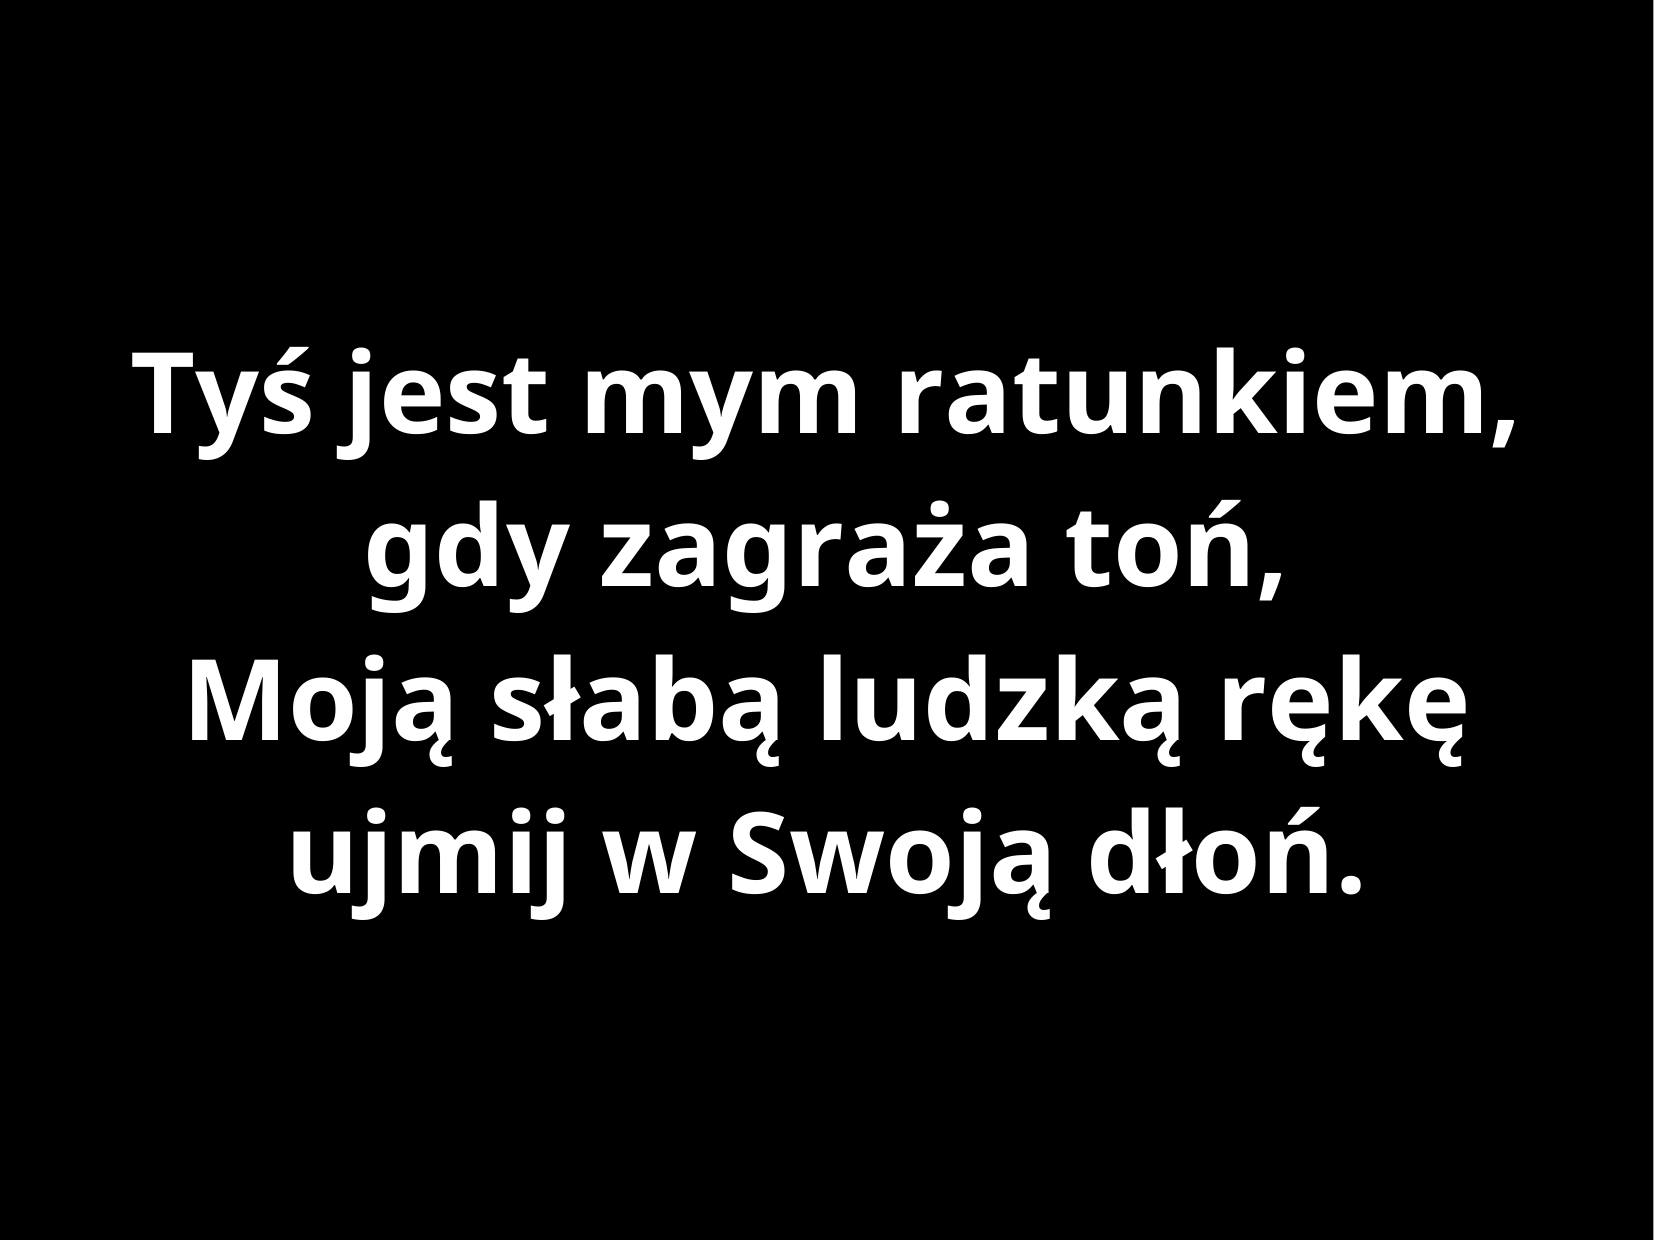

# Tyś jest mym ratunkiem, gdy zagraża toń, Moją słabą ludzką rękę ujmij w Swoją dłoń.